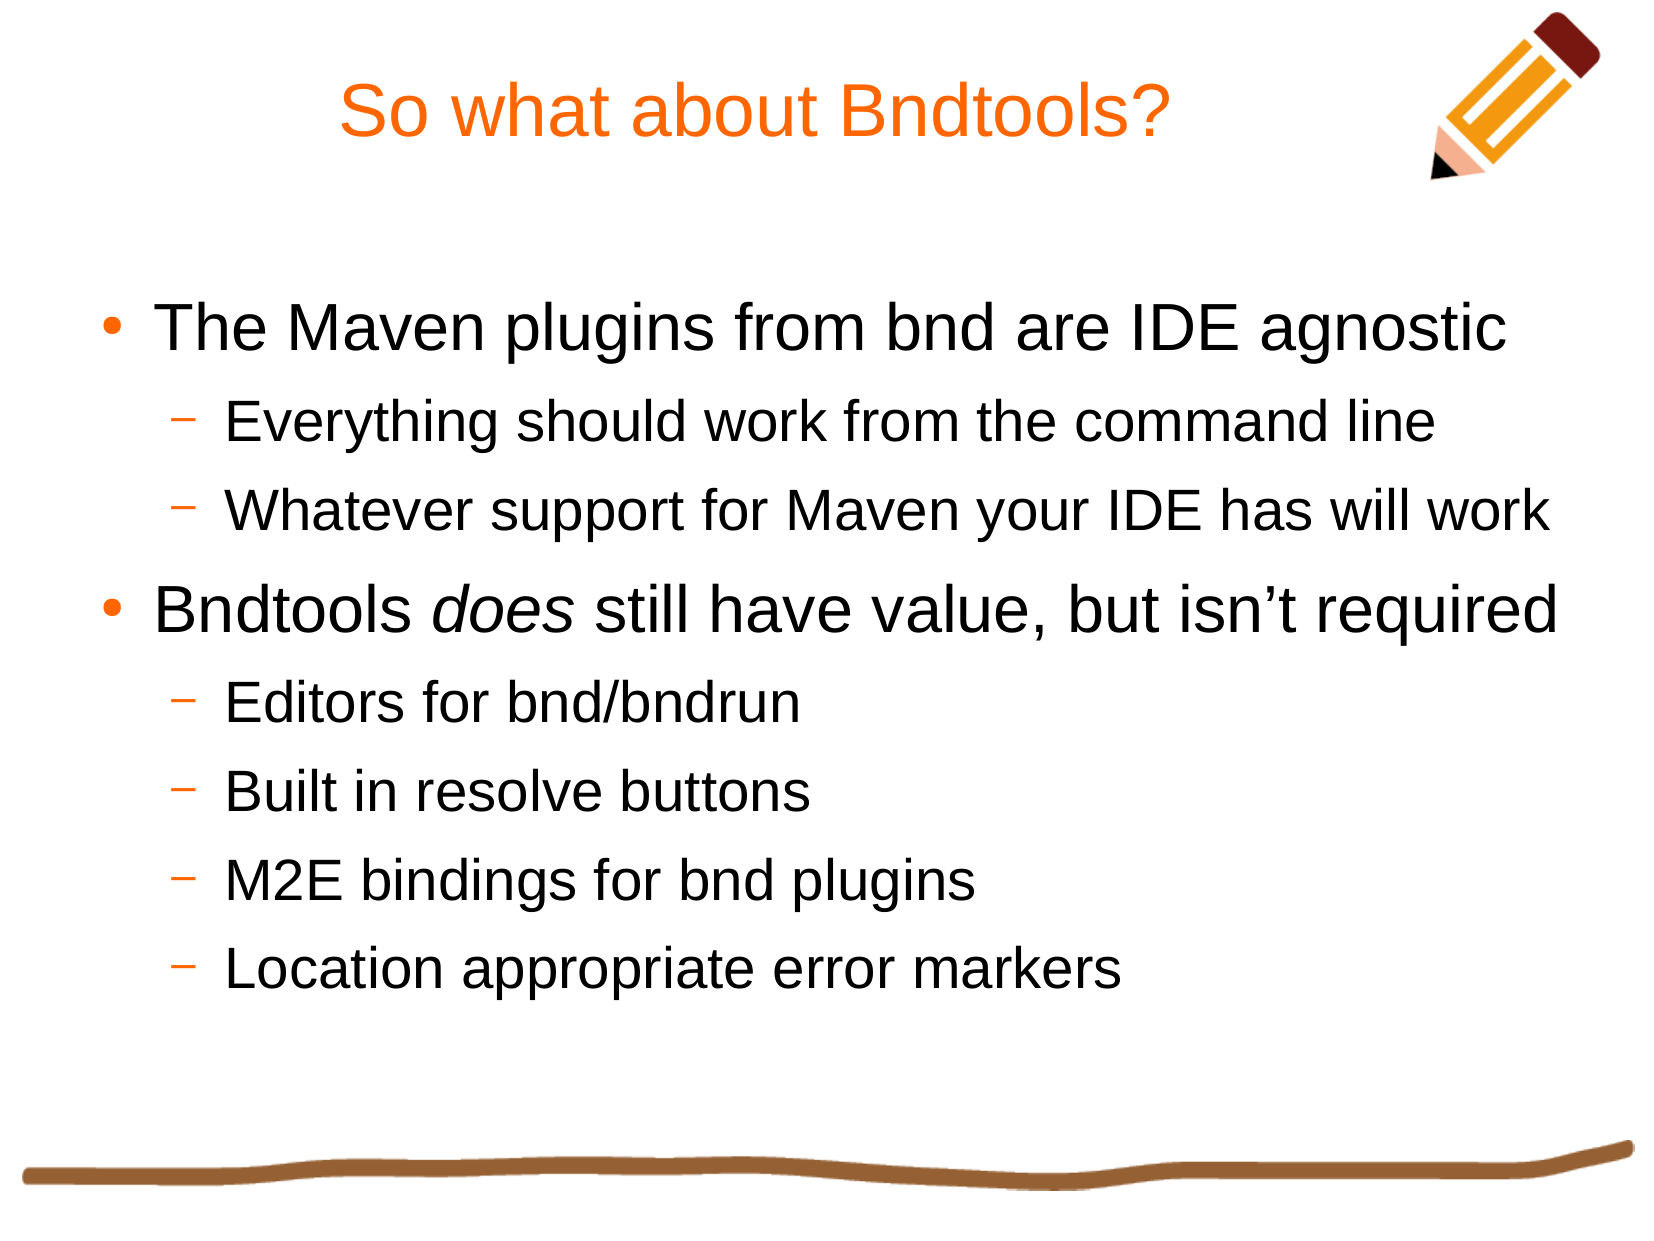

# So what about Bndtools?
The Maven plugins from bnd are IDE agnostic
Everything should work from the command line
Whatever support for Maven your IDE has will work
Bndtools does still have value, but isn’t required
Editors for bnd/bndrun
Built in resolve buttons
M2E bindings for bnd plugins
Location appropriate error markers